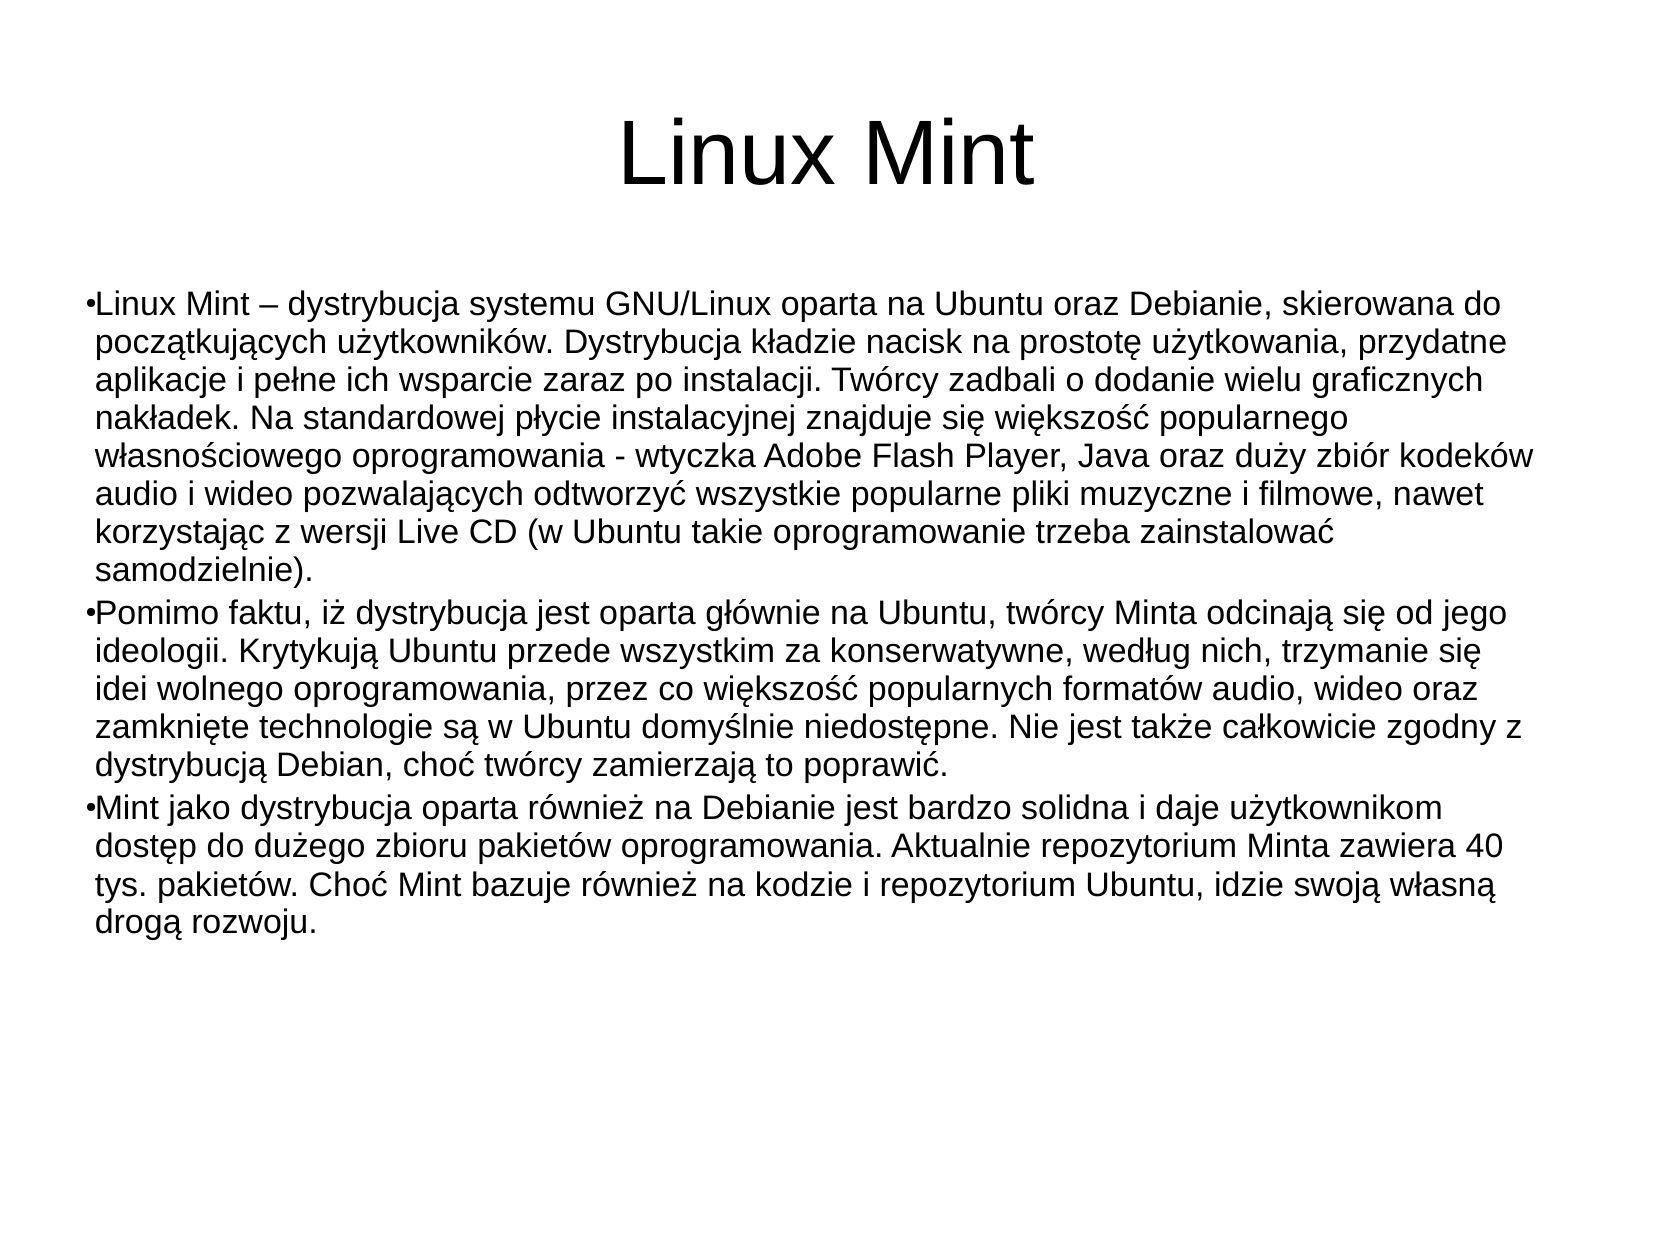

# Linux Mint
Linux Mint – dystrybucja systemu GNU/Linux oparta na Ubuntu oraz Debianie, skierowana do początkujących użytkowników. Dystrybucja kładzie nacisk na prostotę użytkowania, przydatne aplikacje i pełne ich wsparcie zaraz po instalacji. Twórcy zadbali o dodanie wielu graficznych nakładek. Na standardowej płycie instalacyjnej znajduje się większość popularnego własnościowego oprogramowania - wtyczka Adobe Flash Player, Java oraz duży zbiór kodeków audio i wideo pozwalających odtworzyć wszystkie popularne pliki muzyczne i filmowe, nawet korzystając z wersji Live CD (w Ubuntu takie oprogramowanie trzeba zainstalować samodzielnie).
Pomimo faktu, iż dystrybucja jest oparta głównie na Ubuntu, twórcy Minta odcinają się od jego ideologii. Krytykują Ubuntu przede wszystkim za konserwatywne, według nich, trzymanie się idei wolnego oprogramowania, przez co większość popularnych formatów audio, wideo oraz zamknięte technologie są w Ubuntu domyślnie niedostępne. Nie jest także całkowicie zgodny z dystrybucją Debian, choć twórcy zamierzają to poprawić.
Mint jako dystrybucja oparta również na Debianie jest bardzo solidna i daje użytkownikom dostęp do dużego zbioru pakietów oprogramowania. Aktualnie repozytorium Minta zawiera 40 tys. pakietów. Choć Mint bazuje również na kodzie i repozytorium Ubuntu, idzie swoją własną drogą rozwoju.